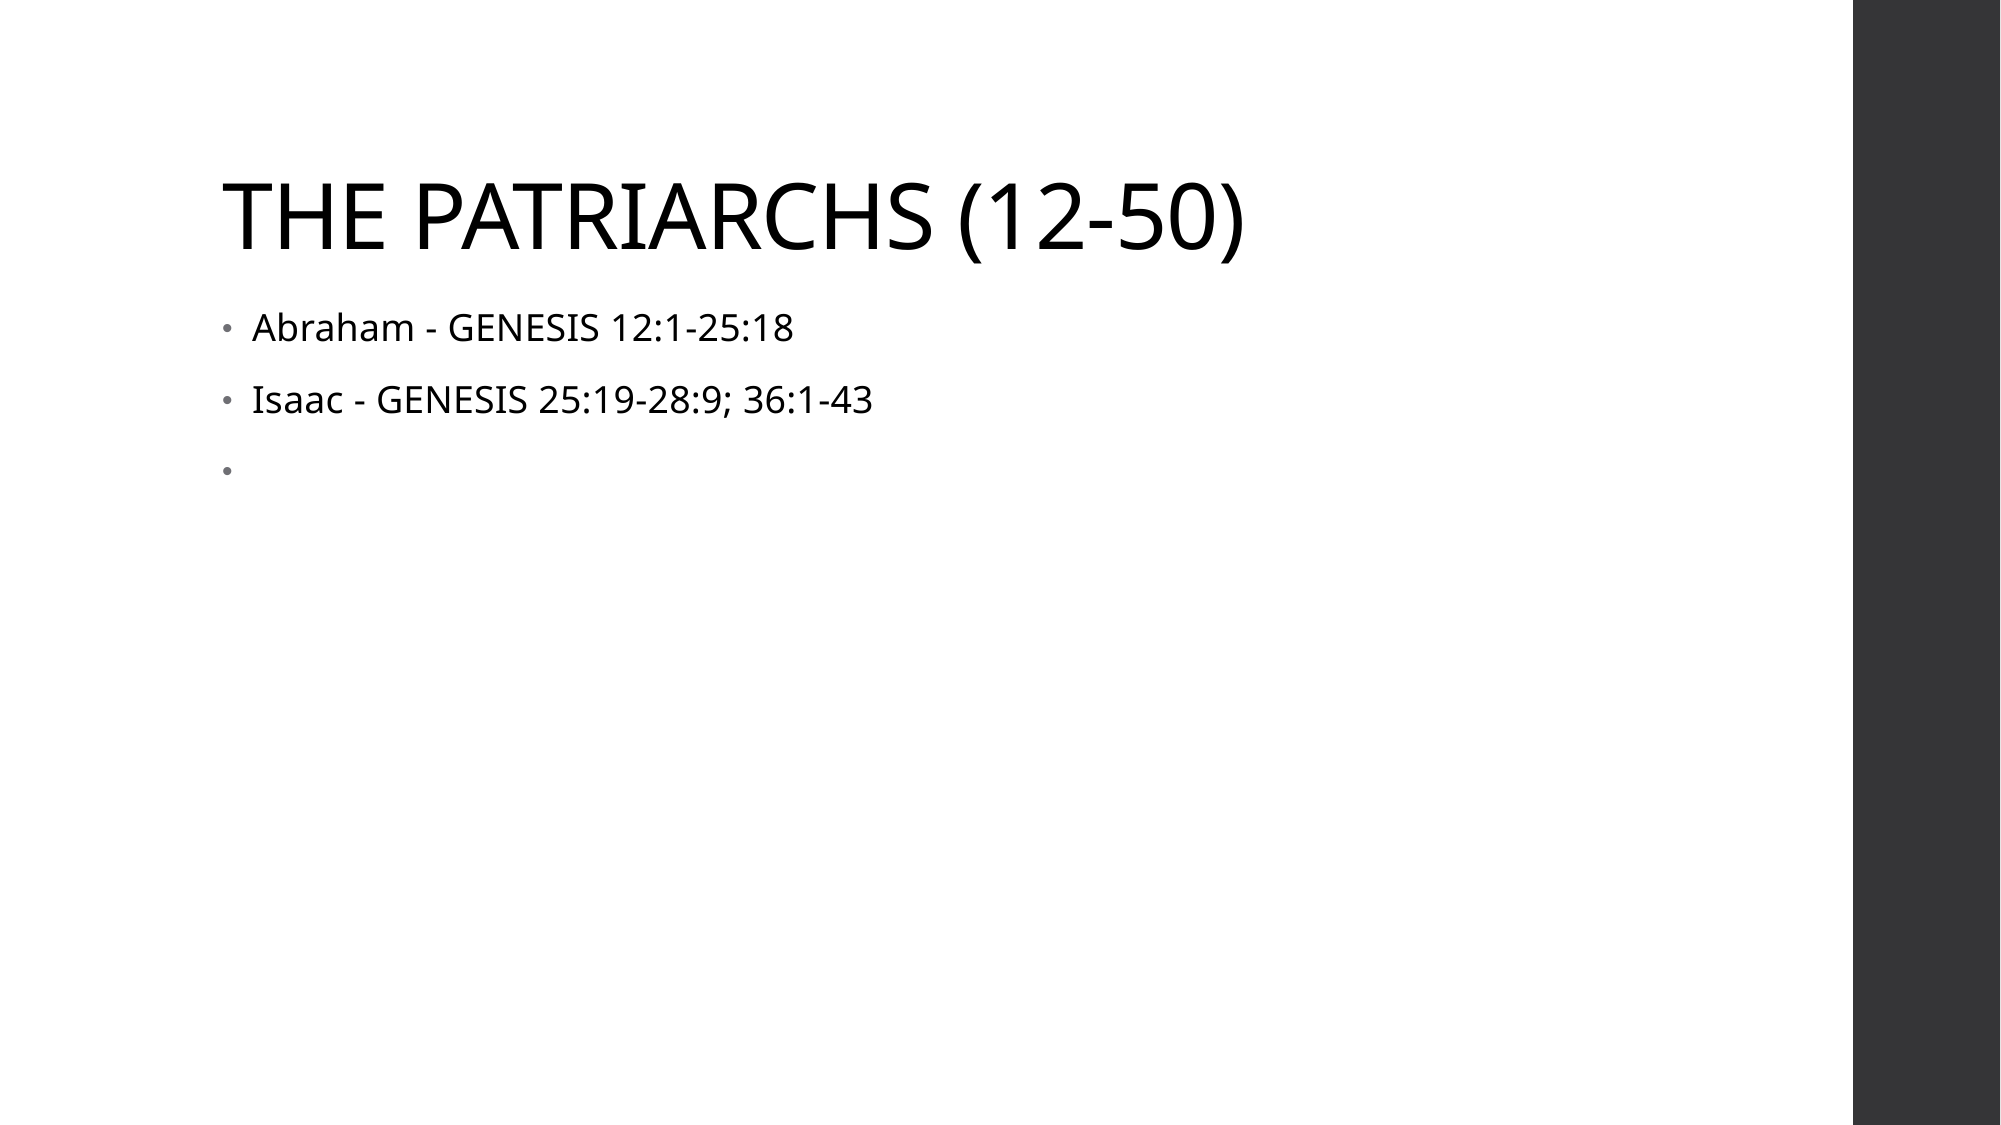

# THE PATRIARCHS (12-50)
Abraham - GENESIS 12:1-25:18
Isaac - GENESIS 25:19-28:9; 36:1-43